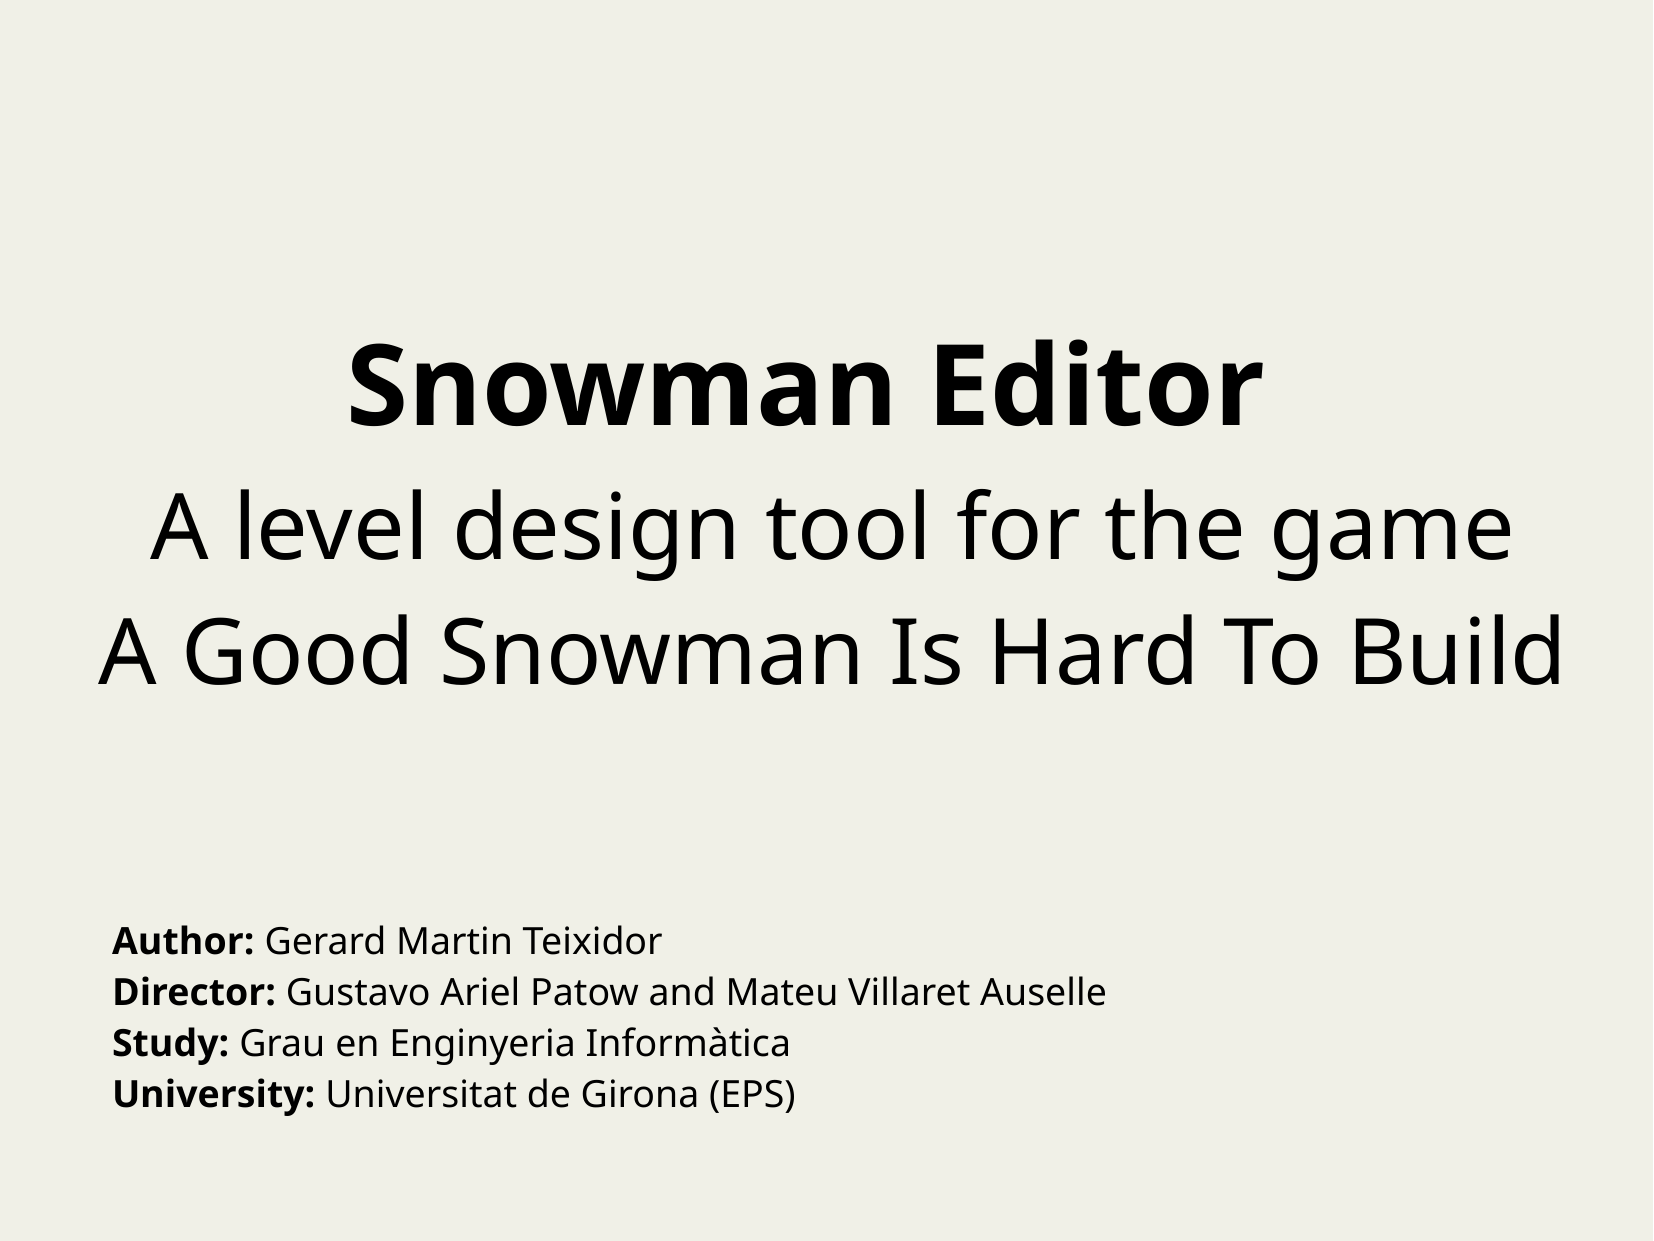

# Snowman Editor A level design tool for the game A Good Snowman Is Hard To Build
Author: Gerard Martin Teixidor
Director: Gustavo Ariel Patow and Mateu Villaret Auselle
Study: Grau en Enginyeria Informàtica
University: Universitat de Girona (EPS)